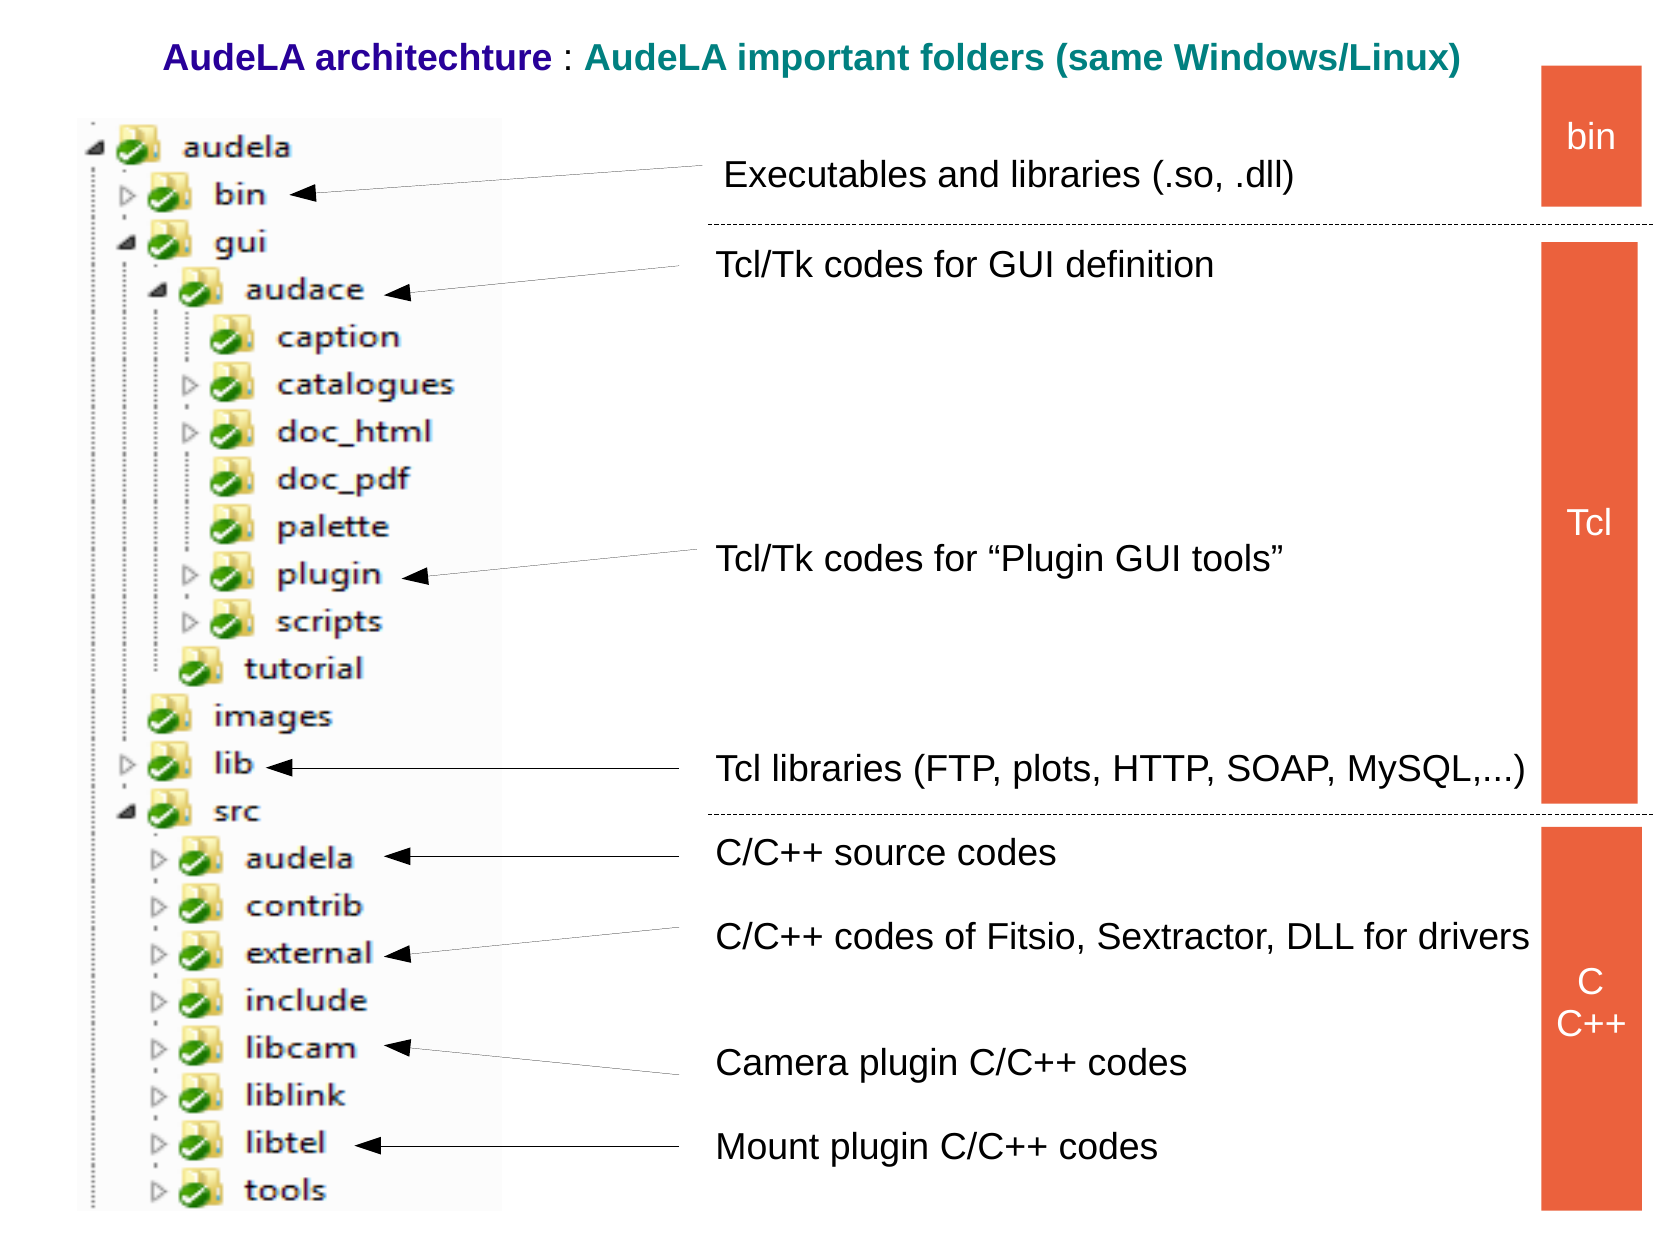

AudeLA architechture : AudeLA important folders (same Windows/Linux)
 bin
Executables and libraries (.so, .dll)
Tcl/Tk codes for GUI definition
Tcl/Tk codes for “Plugin GUI tools”
Tcl libraries (FTP, plots, HTTP, SOAP, MySQL,...)
C/C++ source codes
C/C++ codes of Fitsio, Sextractor, DLL for drivers
Camera plugin C/C++ codes
Mount plugin C/C++ codes
 Tcl
 C
C++